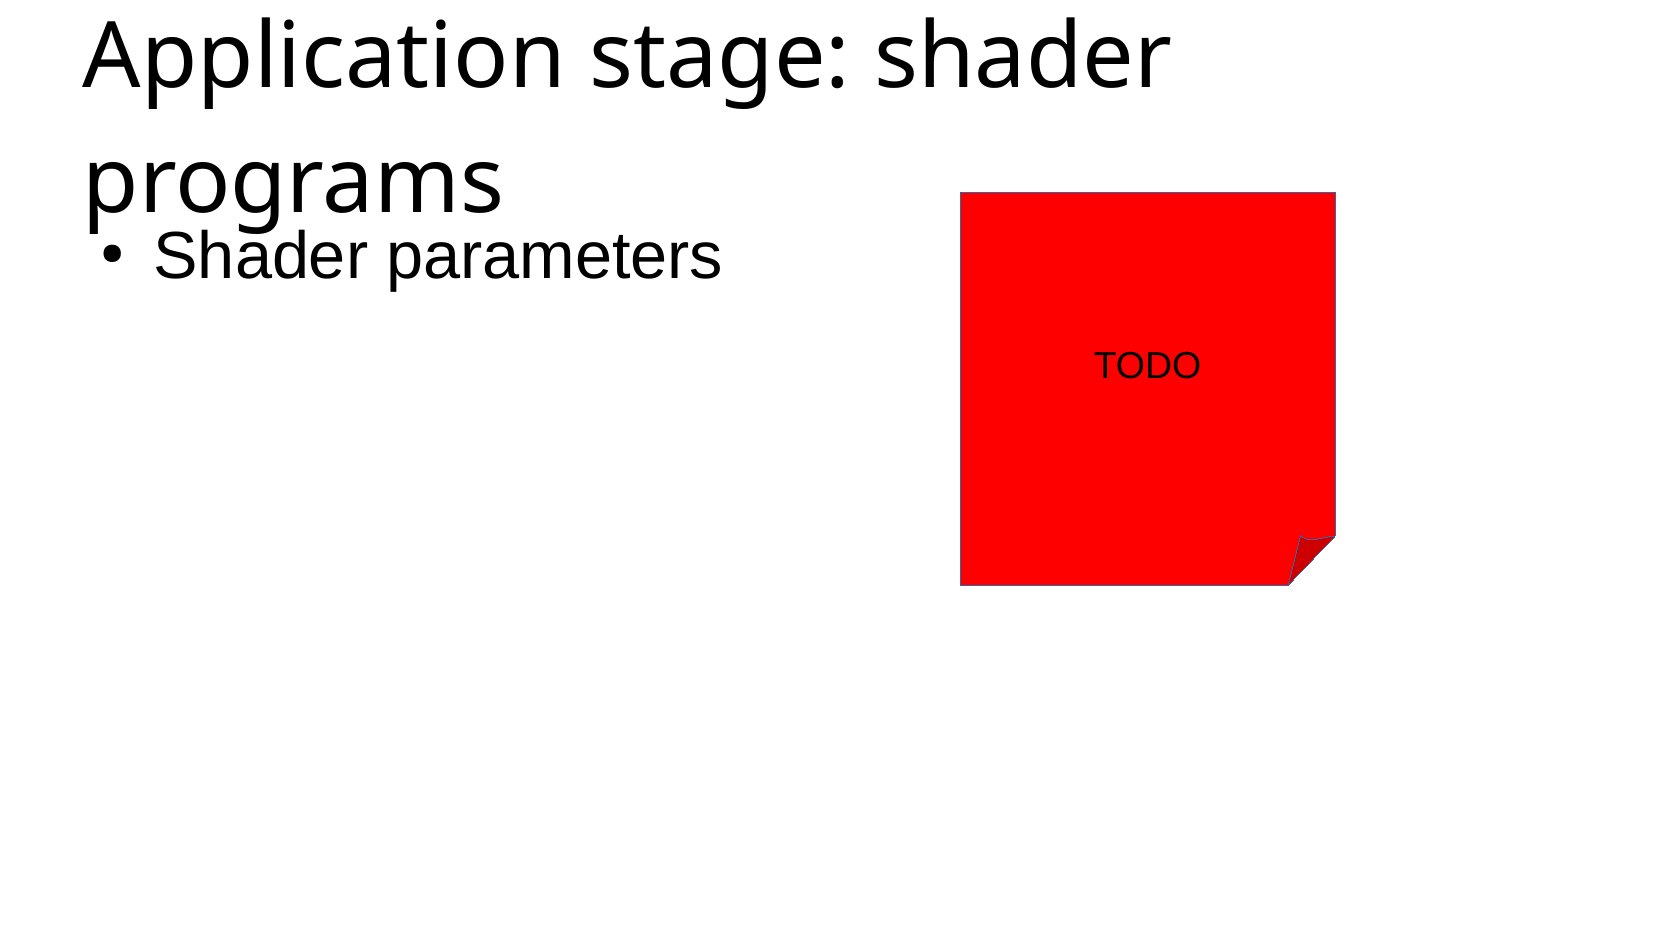

# Application stage: shader programs
TODO
Shader parameters